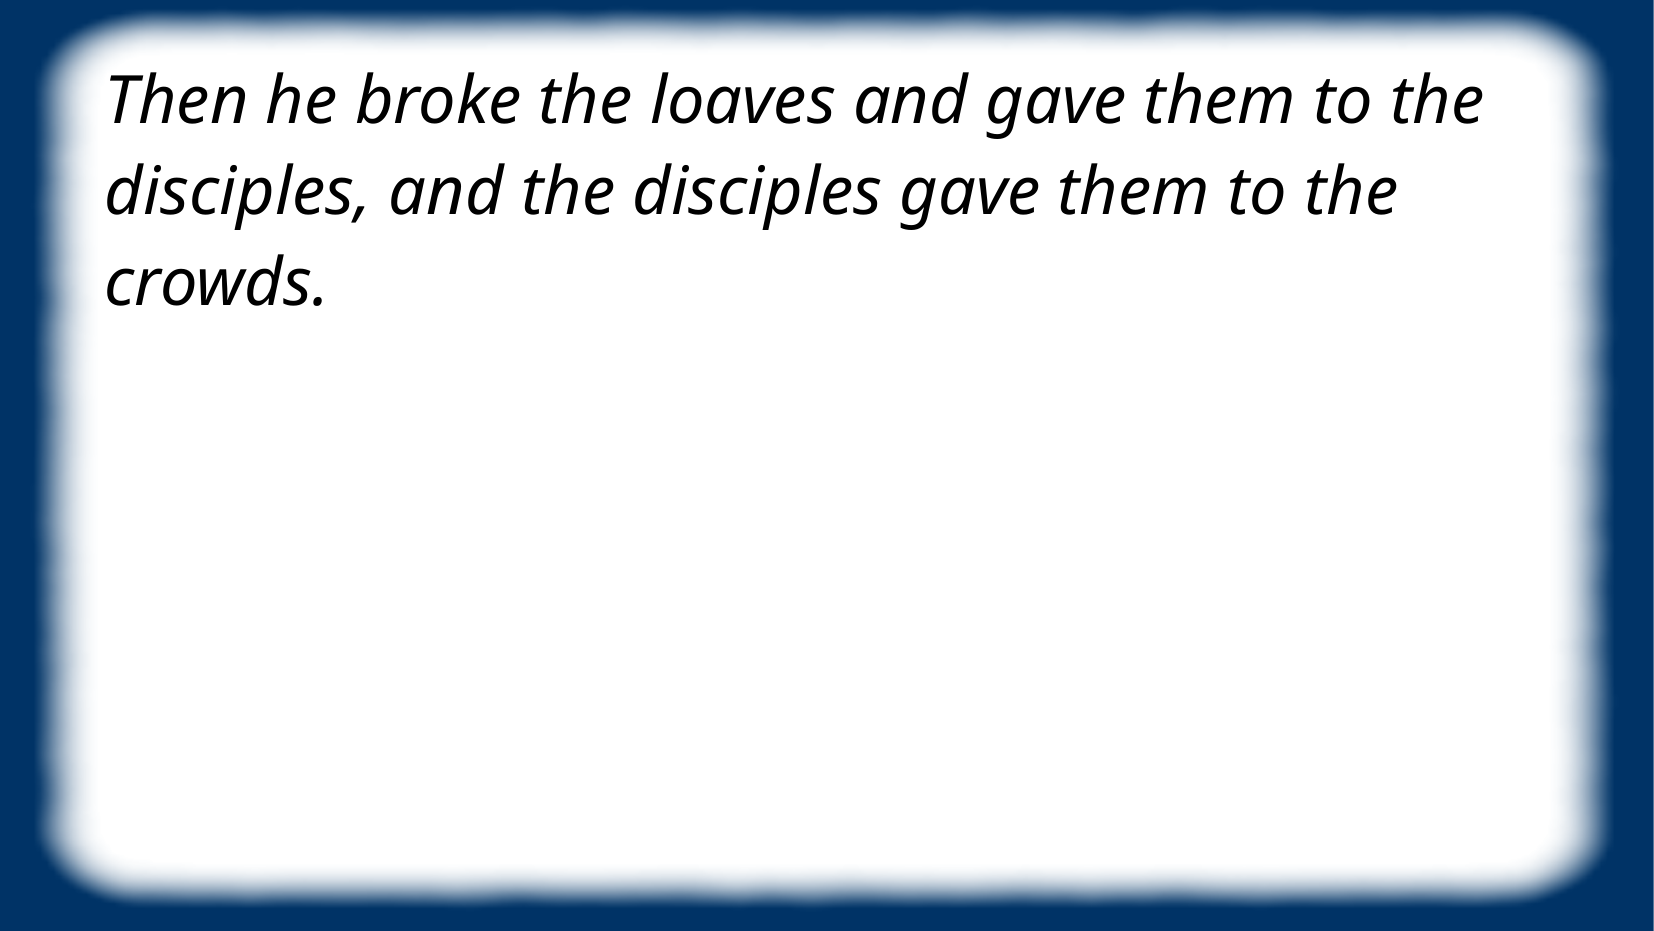

Then he broke the loaves and gave them to the disciples, and the disciples gave them to the crowds.